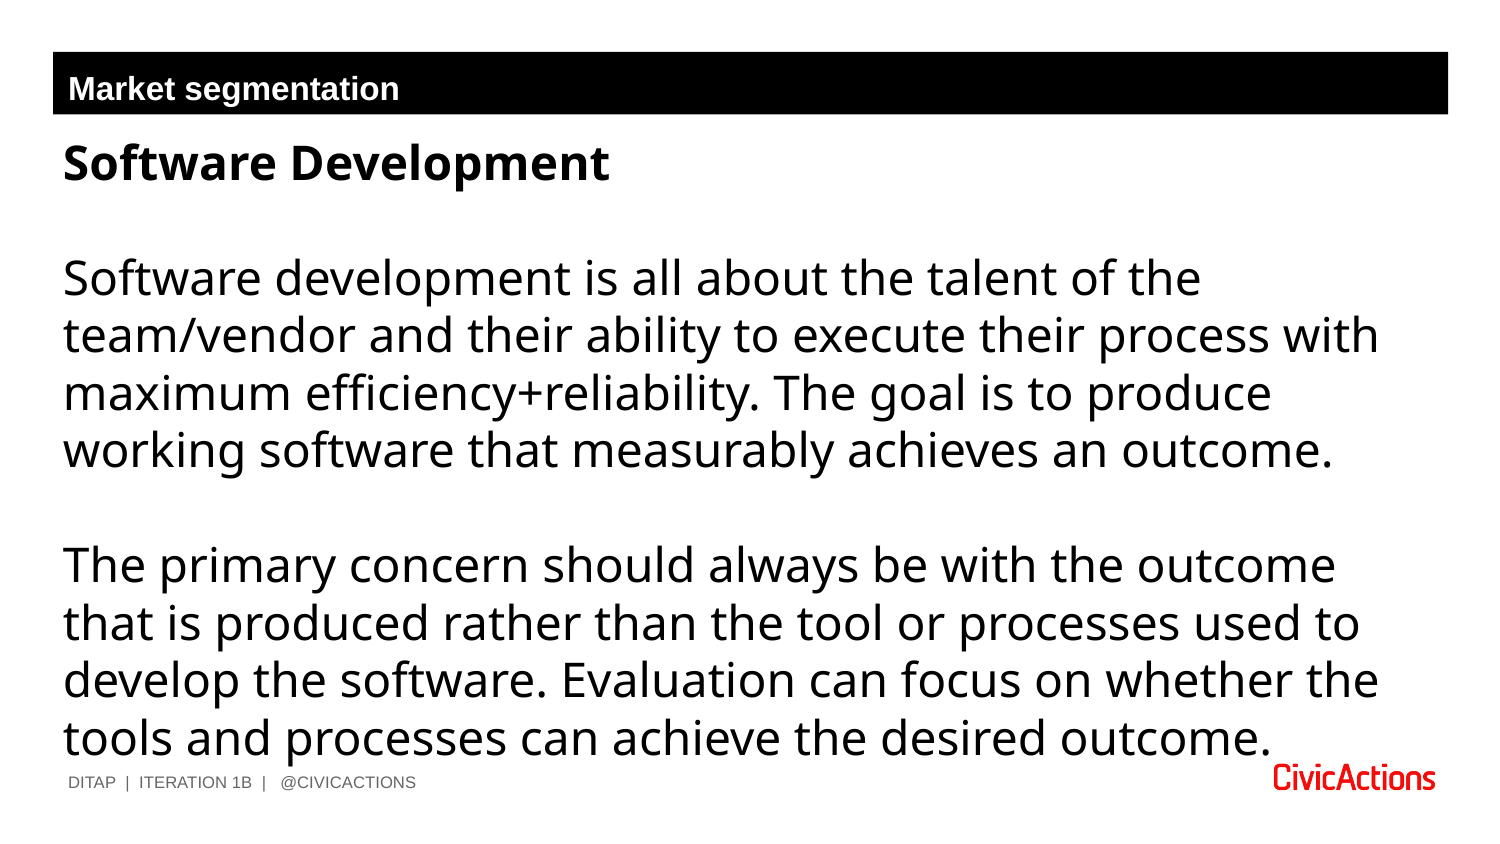

Market segmentation
Software Development
Software development is all about the talent of the team/vendor and their ability to execute their process with maximum efficiency+reliability. The goal is to produce working software that measurably achieves an outcome.
The primary concern should always be with the outcome that is produced rather than the tool or processes used to develop the software. Evaluation can focus on whether the tools and processes can achieve the desired outcome.